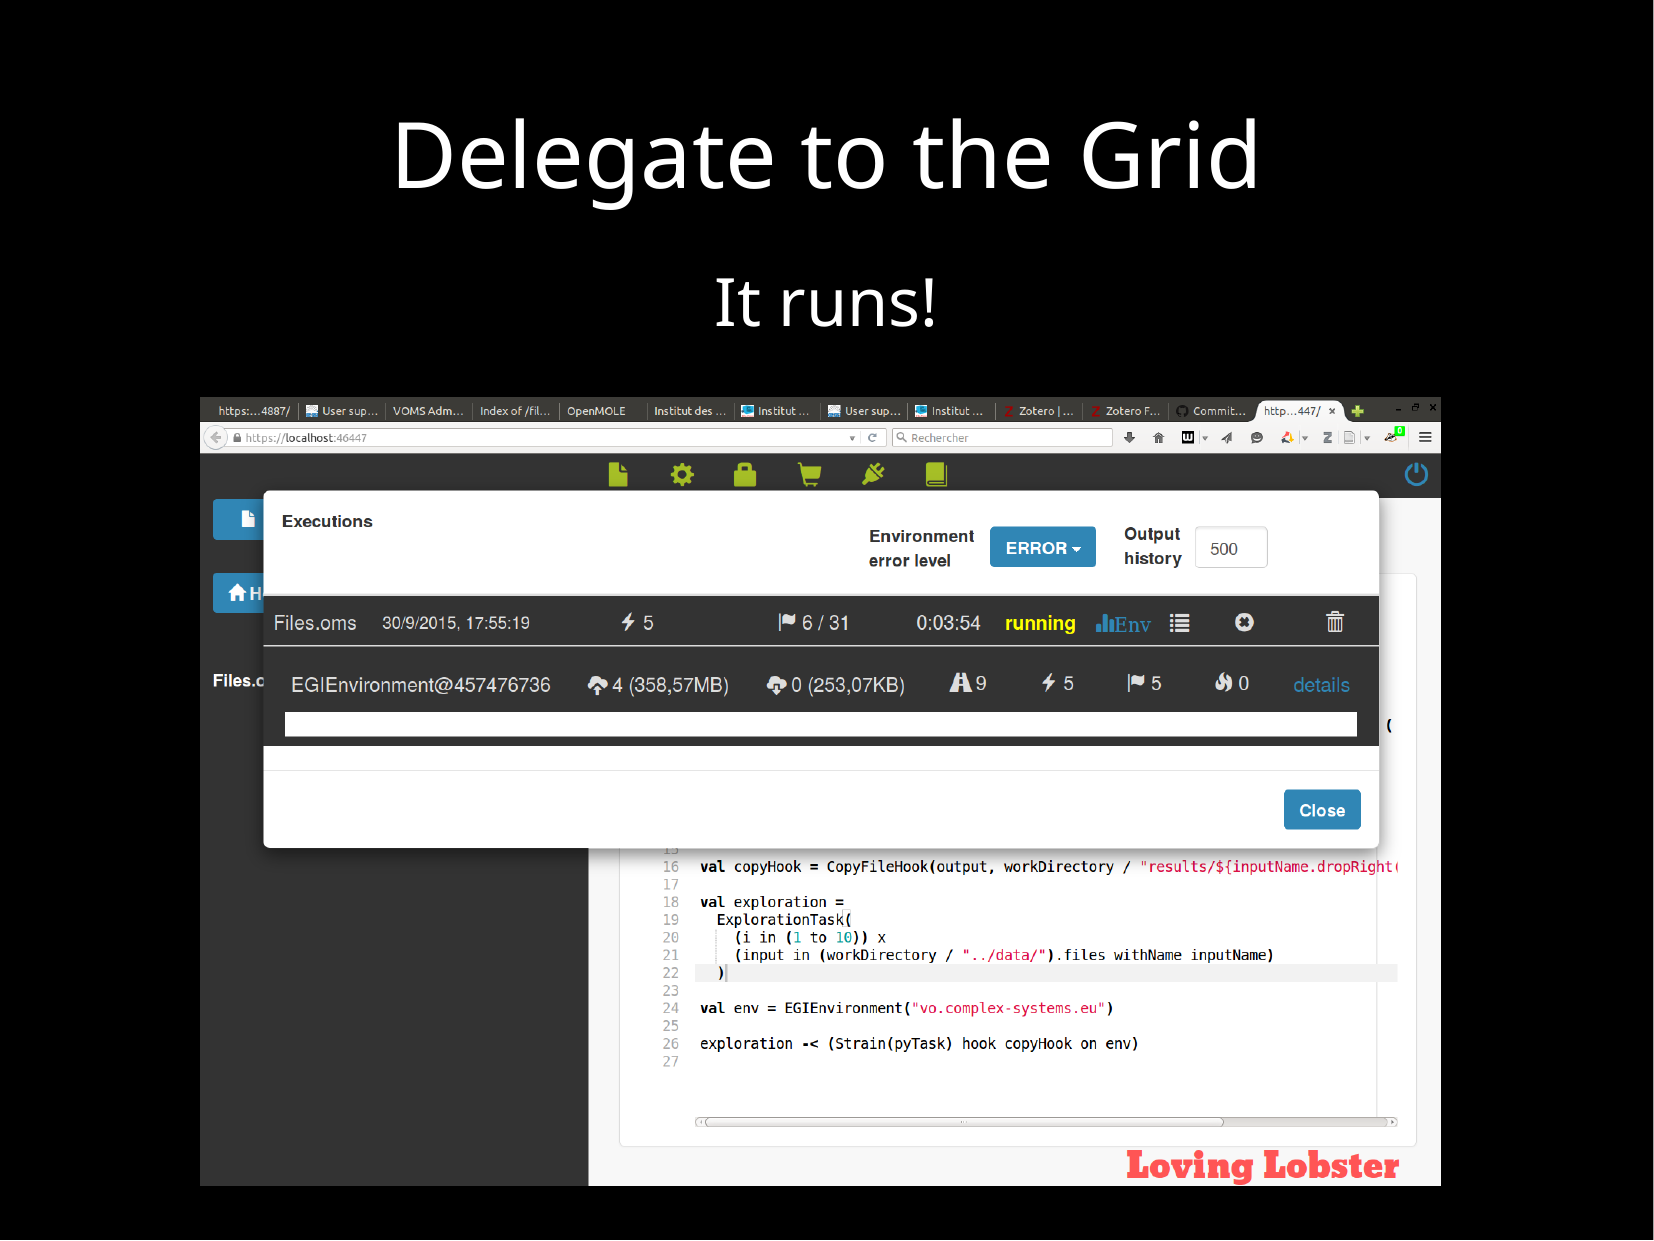

# Delegate to the Grid
It runs!